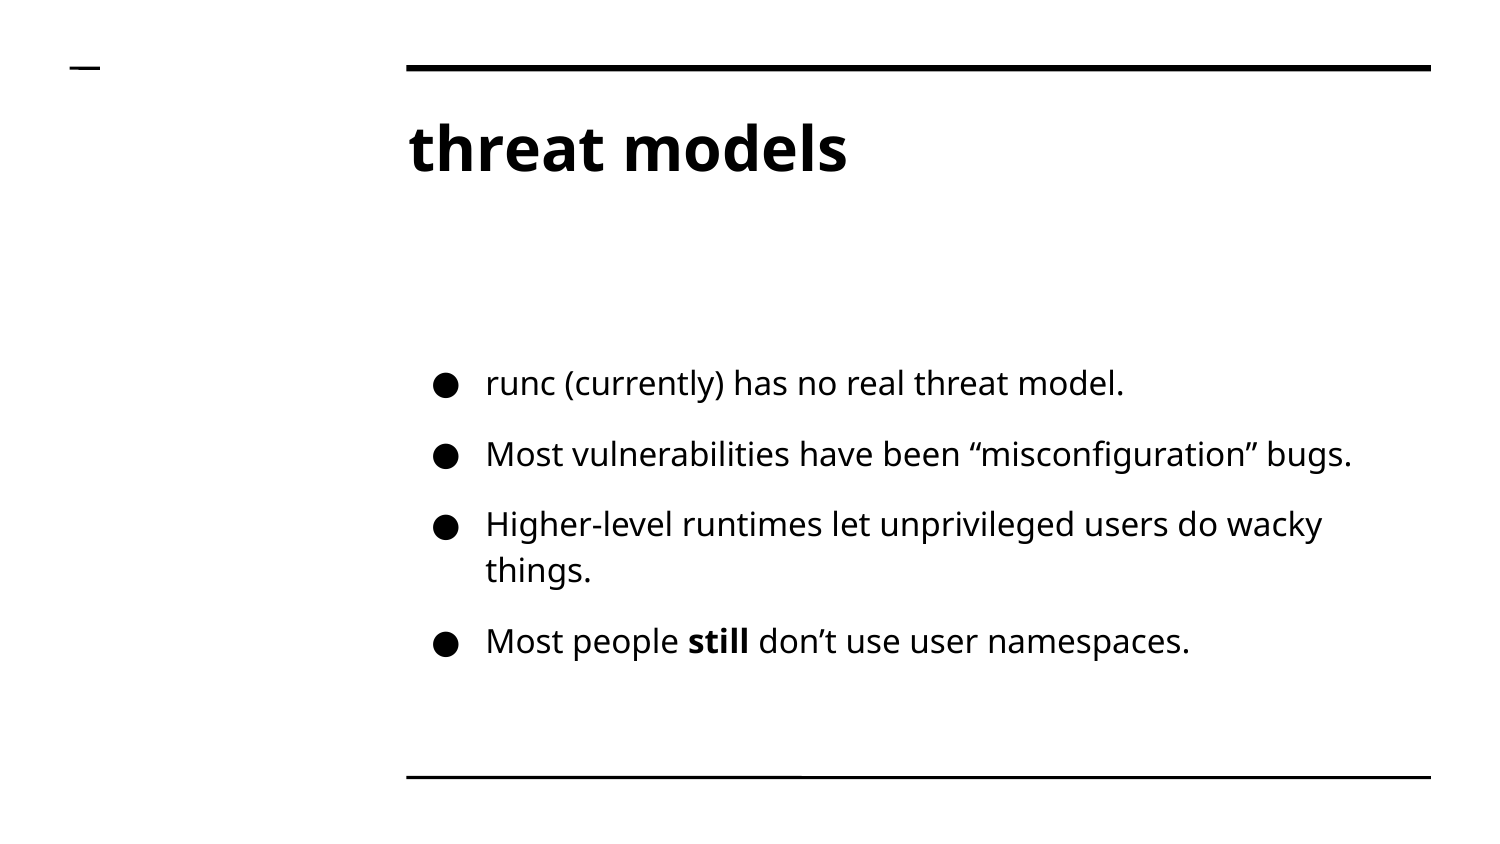

# threat models
runc (currently) has no real threat model.
Most vulnerabilities have been “misconfiguration” bugs.
Higher-level runtimes let unprivileged users do wacky things.
Most people still don’t use user namespaces.